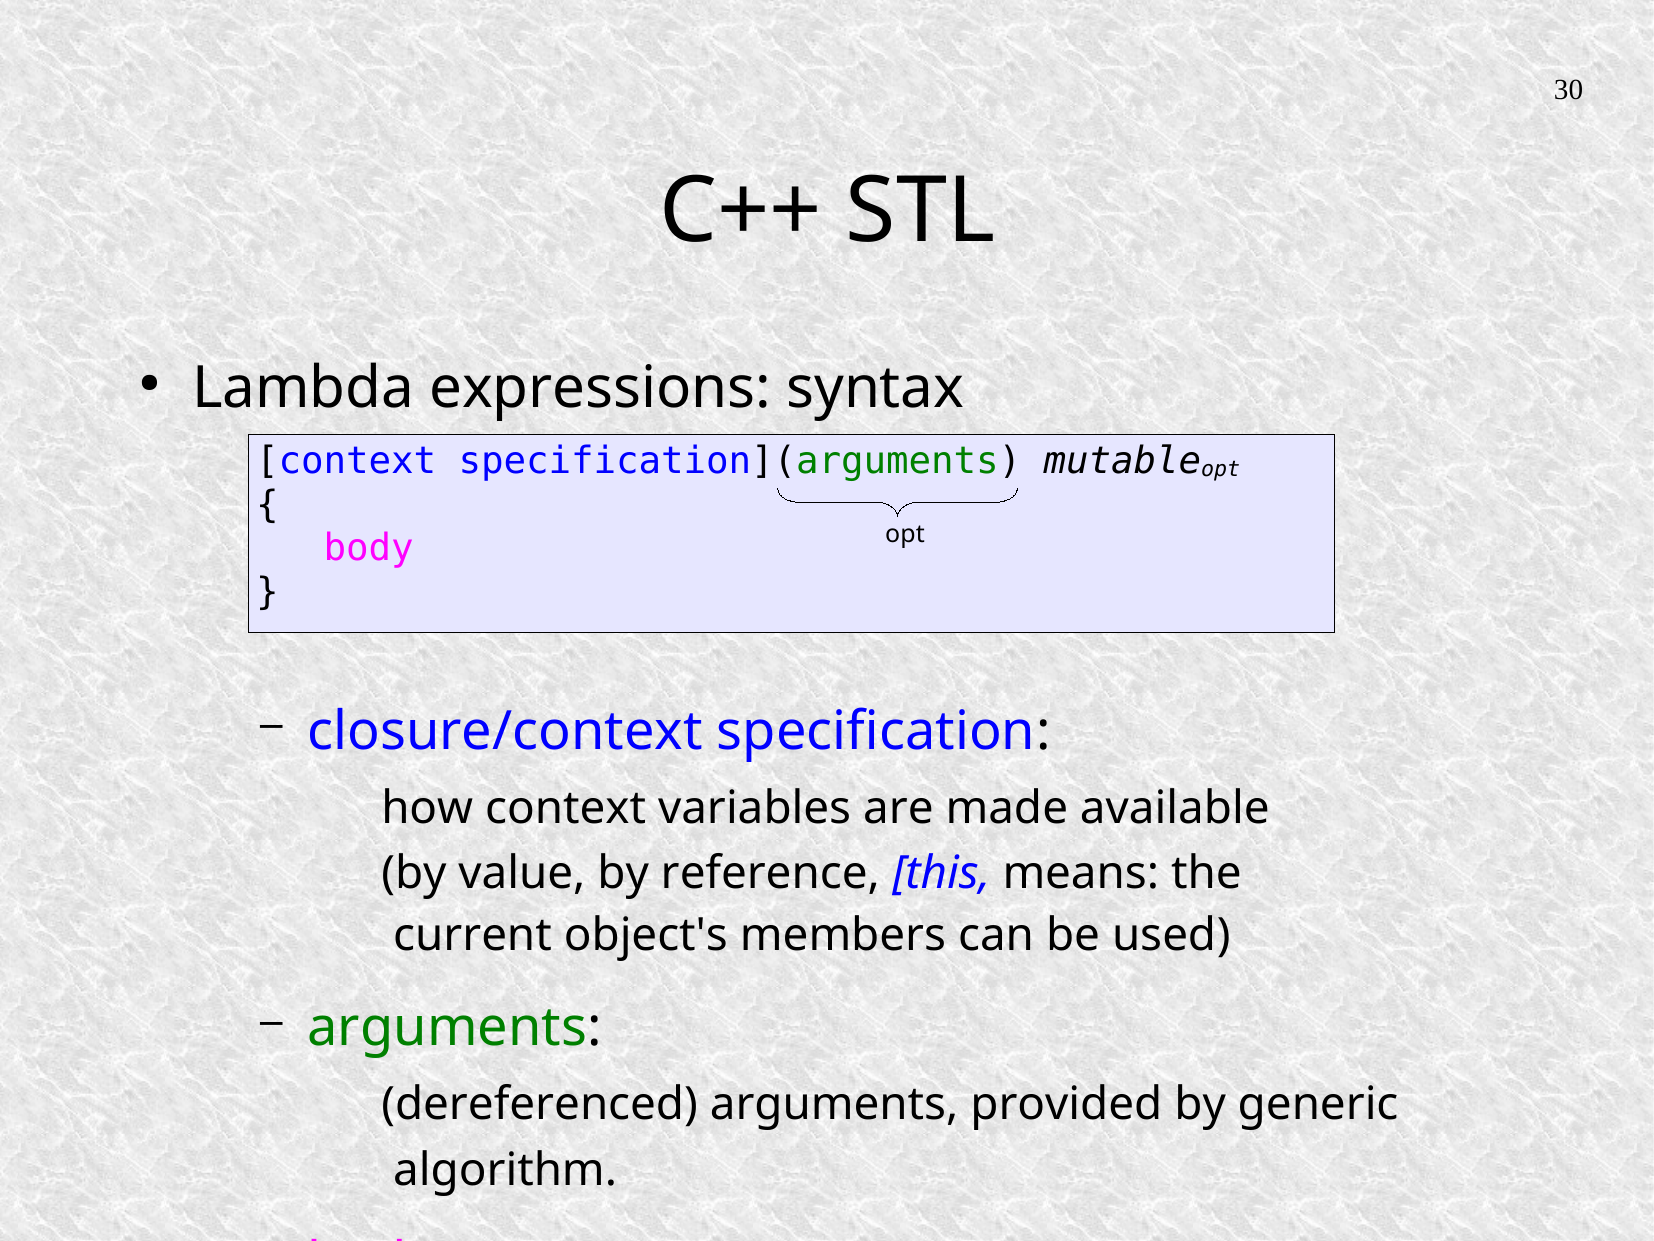

30
# C++ STL
Lambda expressions: syntax
closure/context specification:
	how context variables are made available
 	(by value, by reference, [this, means: the
 	 current object's members can be used)
arguments:
	(dereferenced) arguments, provided by generic
	 algorithm.
body:
	statements executed at each iteration.
[context specification](arguments) mutableopt
{
 body
}
opt